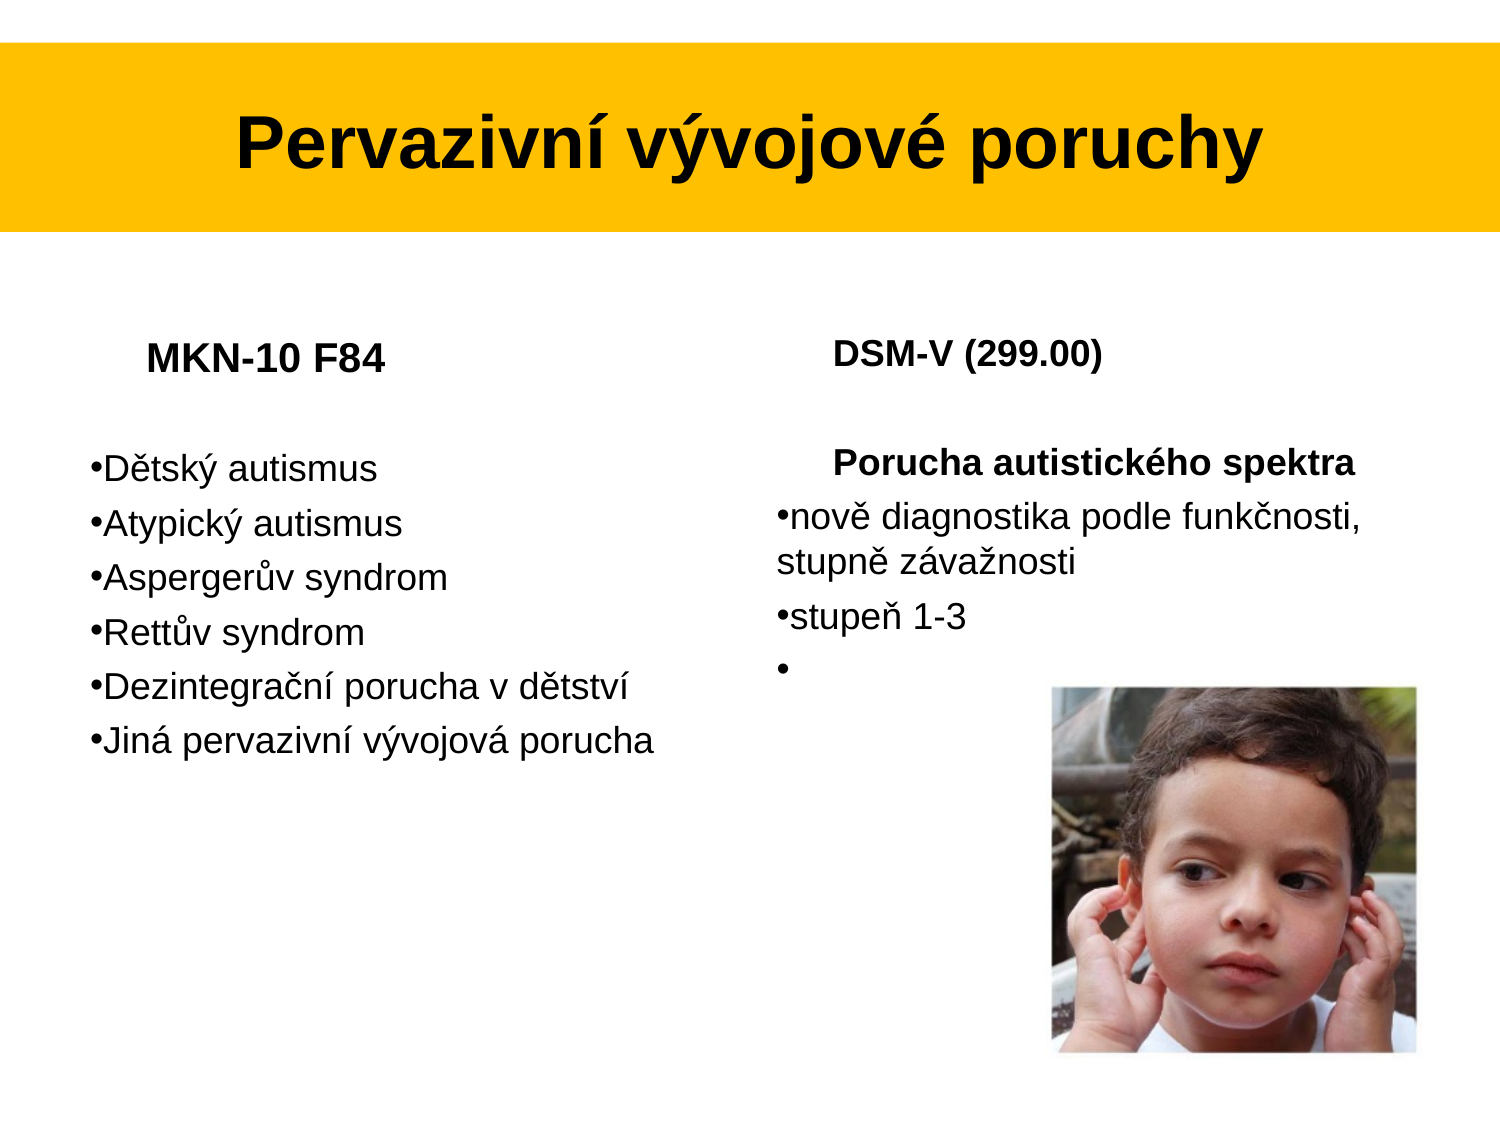

# Pervazivní vývojové poruchy
MKN-10 F84
Dětský autismus
Atypický autismus
Aspergerův syndrom
Rettův syndrom
Dezintegrační porucha v dětství
Jiná pervazivní vývojová porucha
DSM-V (299.00)
Porucha autistického spektra
nově diagnostika podle funkčnosti, stupně závažnosti
stupeň 1-3